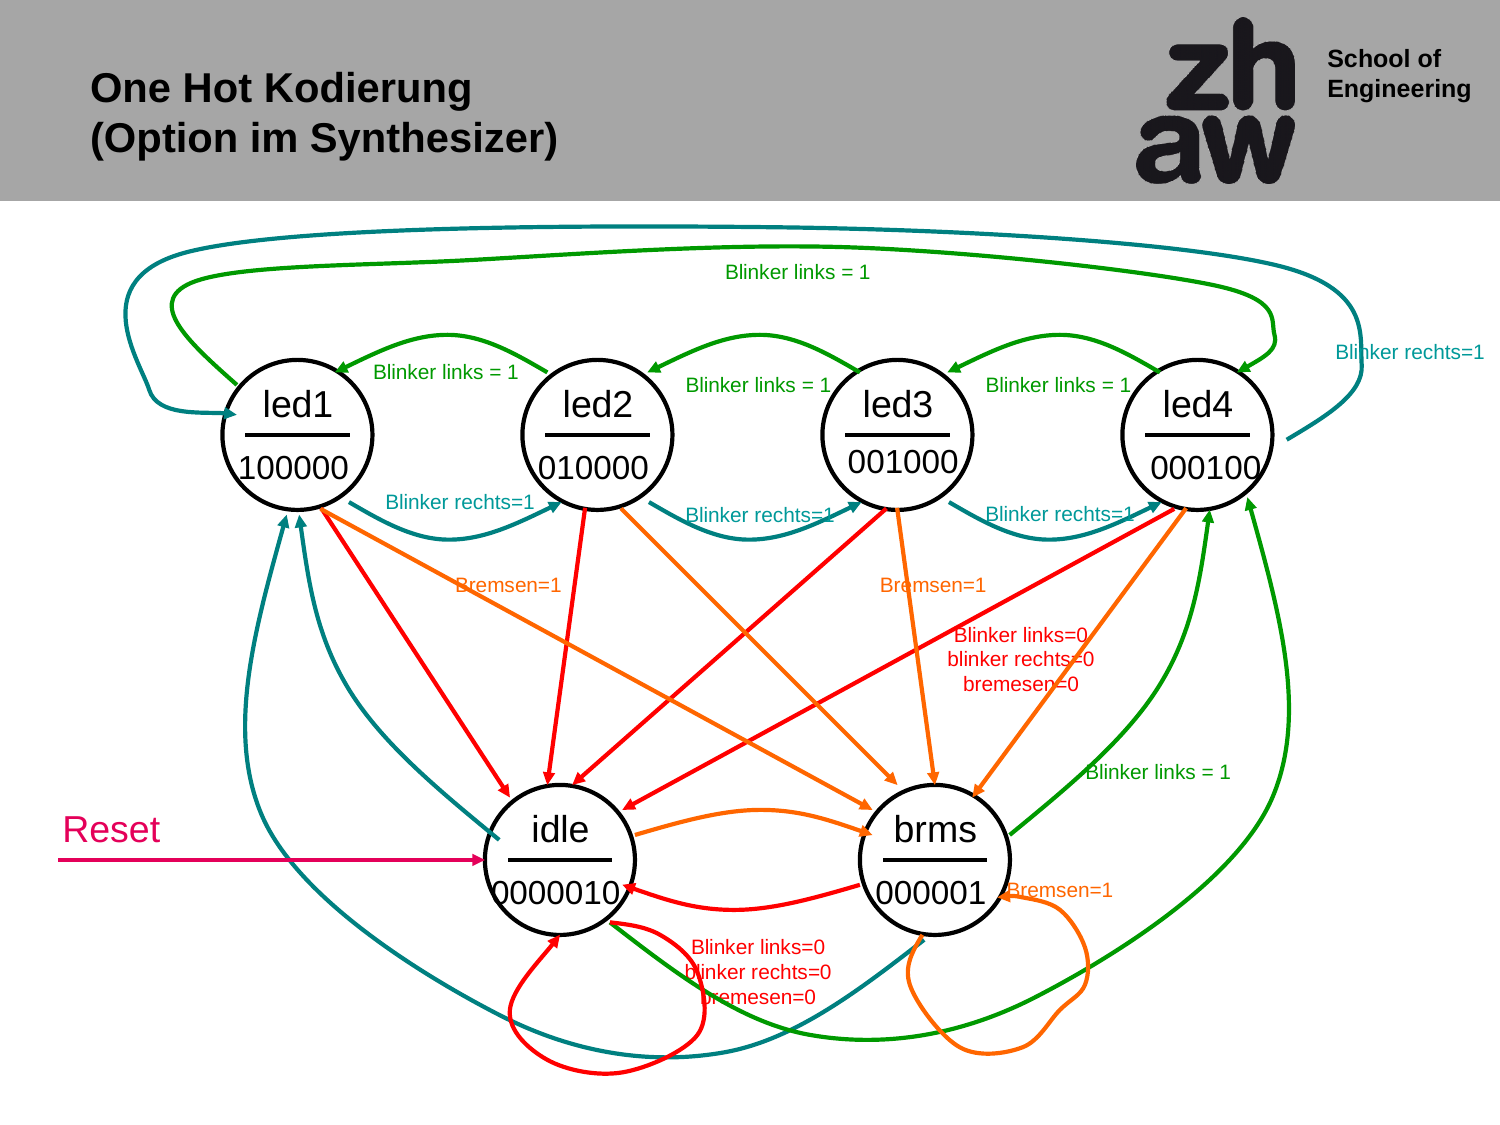

# One Hot Kodierung (Option im Synthesizer)
Blinker rechts=1
Blinker rechts=1
Blinker rechts=1
Blinker rechts=1
Blinker links = 1
Blinker links = 1
Blinker links = 1
Blinker links = 1
Blinker links = 1
led1
led2
led3
led4
001000
100000
010000
000100
Blinker links=0
blinker rechts=0
bremesen=0
Blinker links=0
blinker rechts=0
bremesen=0
Bremsen=1
Bremsen=1
idle
brms
Reset
0000010
000001
Bremsen=1